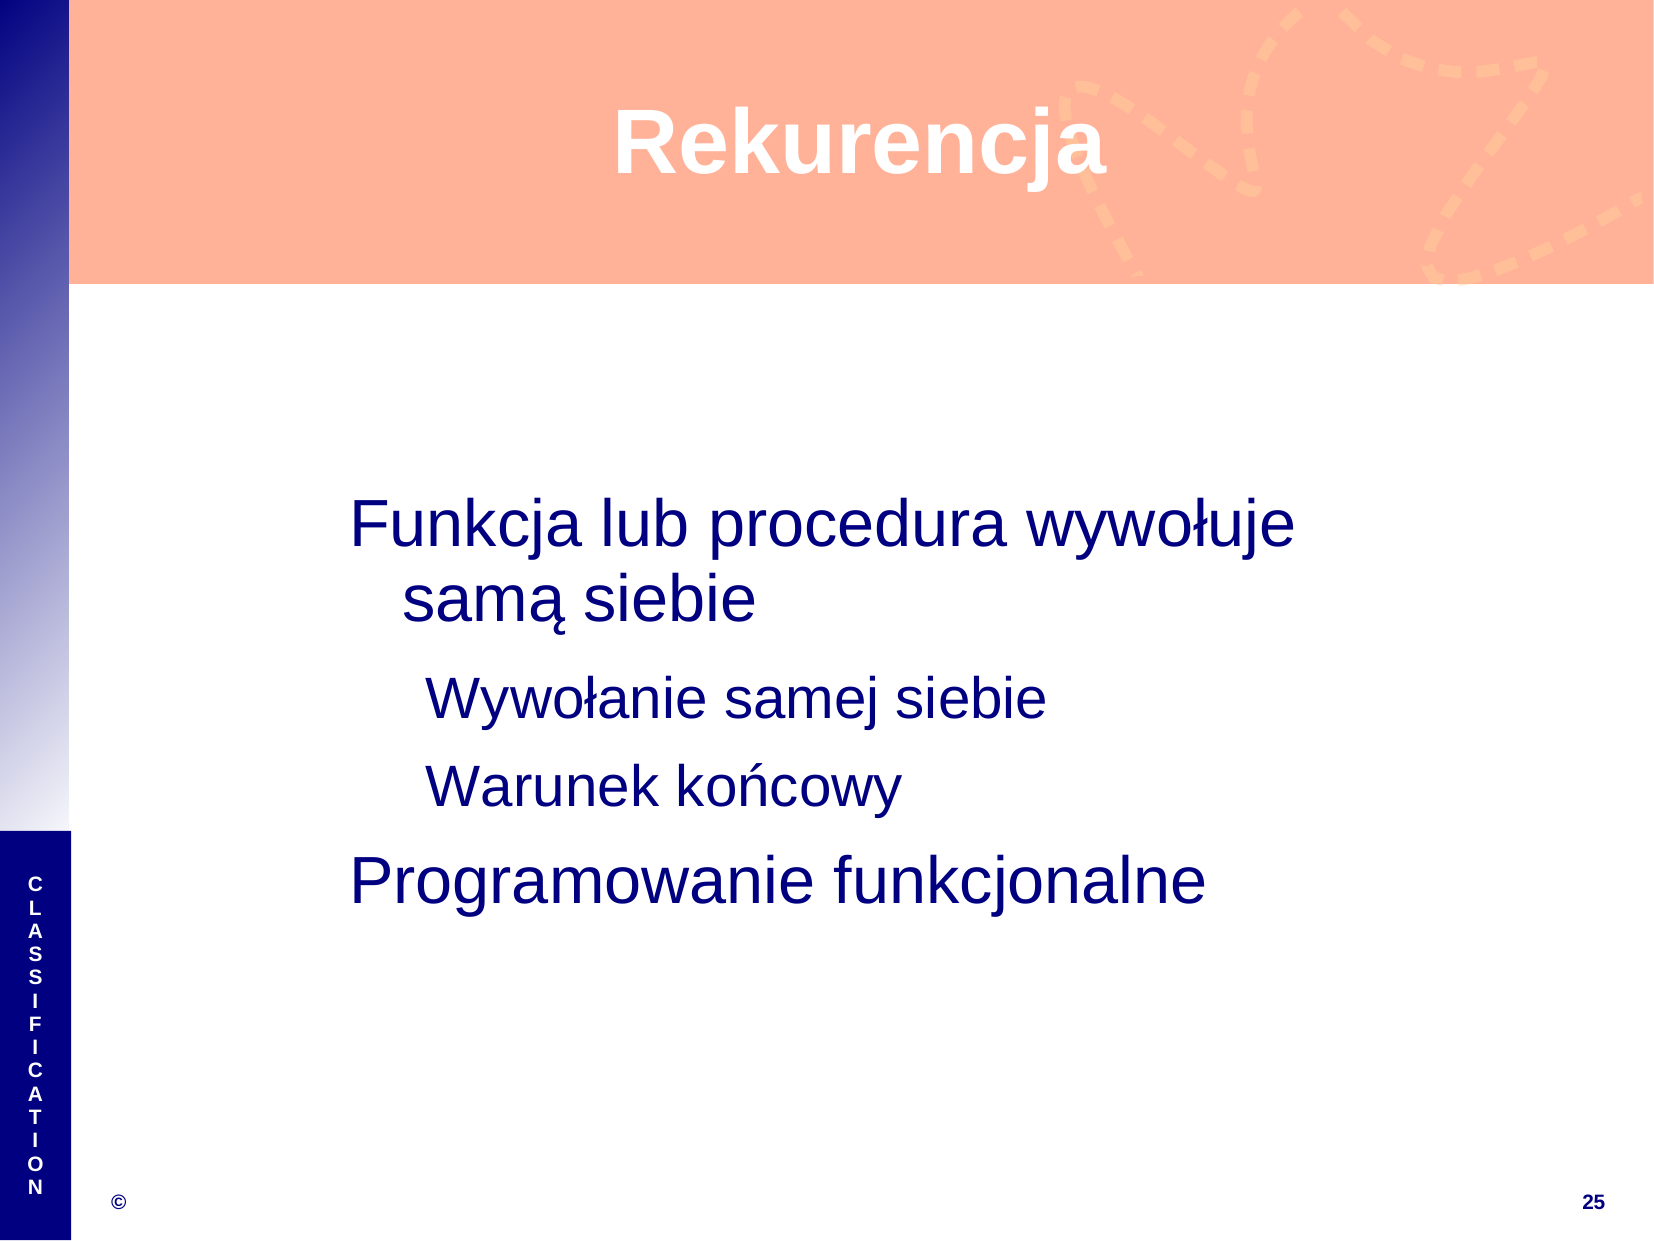

# Rekurencja
Funkcja lub procedura wywołuje samą siebie
Wywołanie samej siebie
Warunek końcowy
Programowanie funkcjonalne
C
L
A
S
S
I
F
I
C
A
T
I
O
N